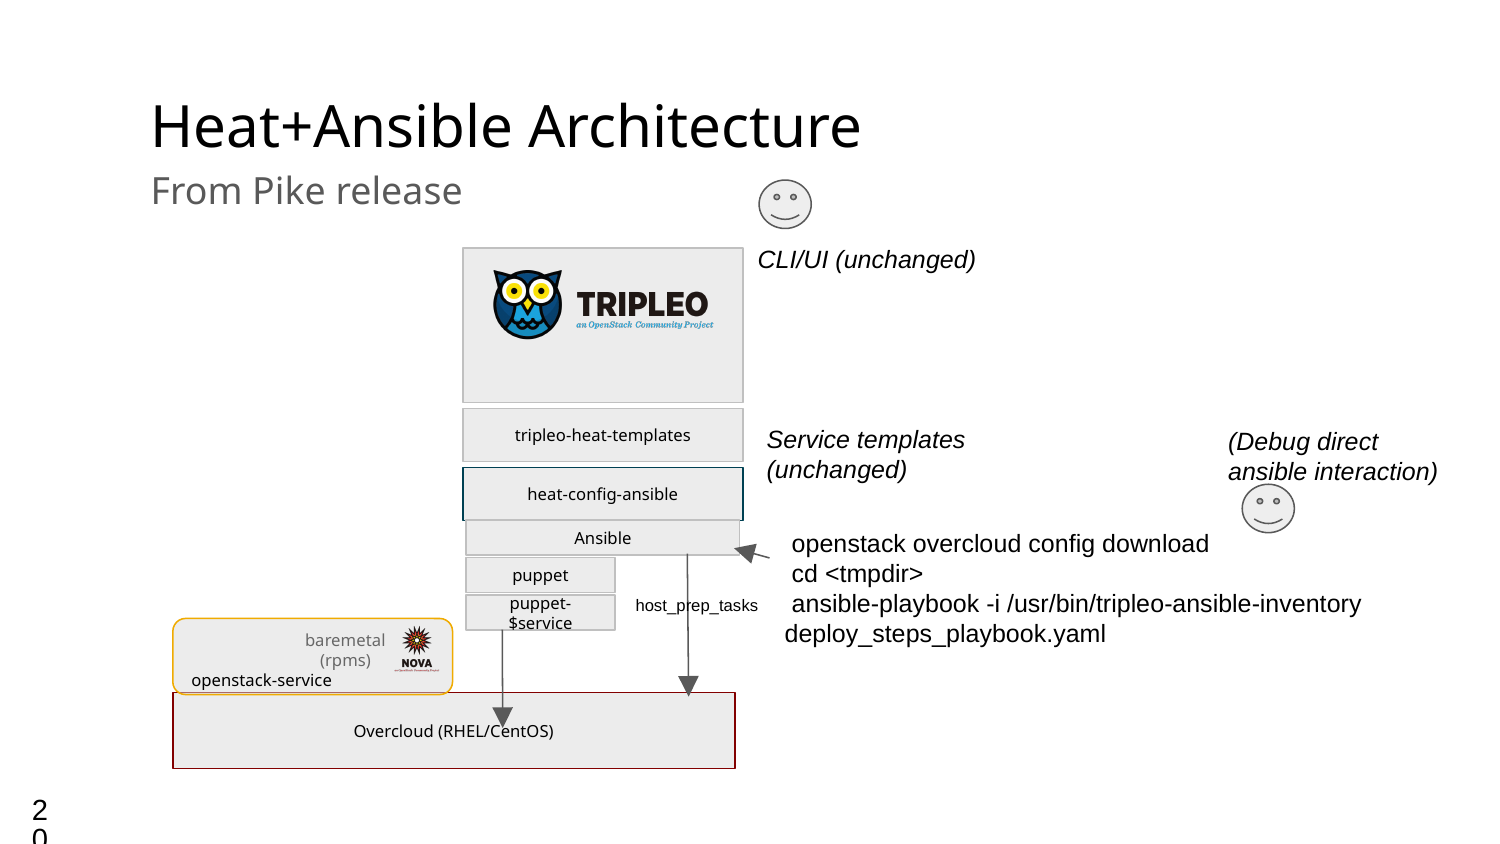

# Heat+Ansible Architecture
From Pike release
CLI/UI (unchanged)
tripleo-heat-templates
Service templates (unchanged)
(Debug direct ansible interaction)
heat-config-ansible
 openstack overcloud config download
 cd <tmpdir>
 ansible-playbook -i /usr/bin/tripleo-ansible-inventory deploy_steps_playbook.yaml
Ansible
puppet
host_prep_tasks
puppet-$service
baremetal (rpms)
openstack-service
Overcloud (RHEL/CentOS)